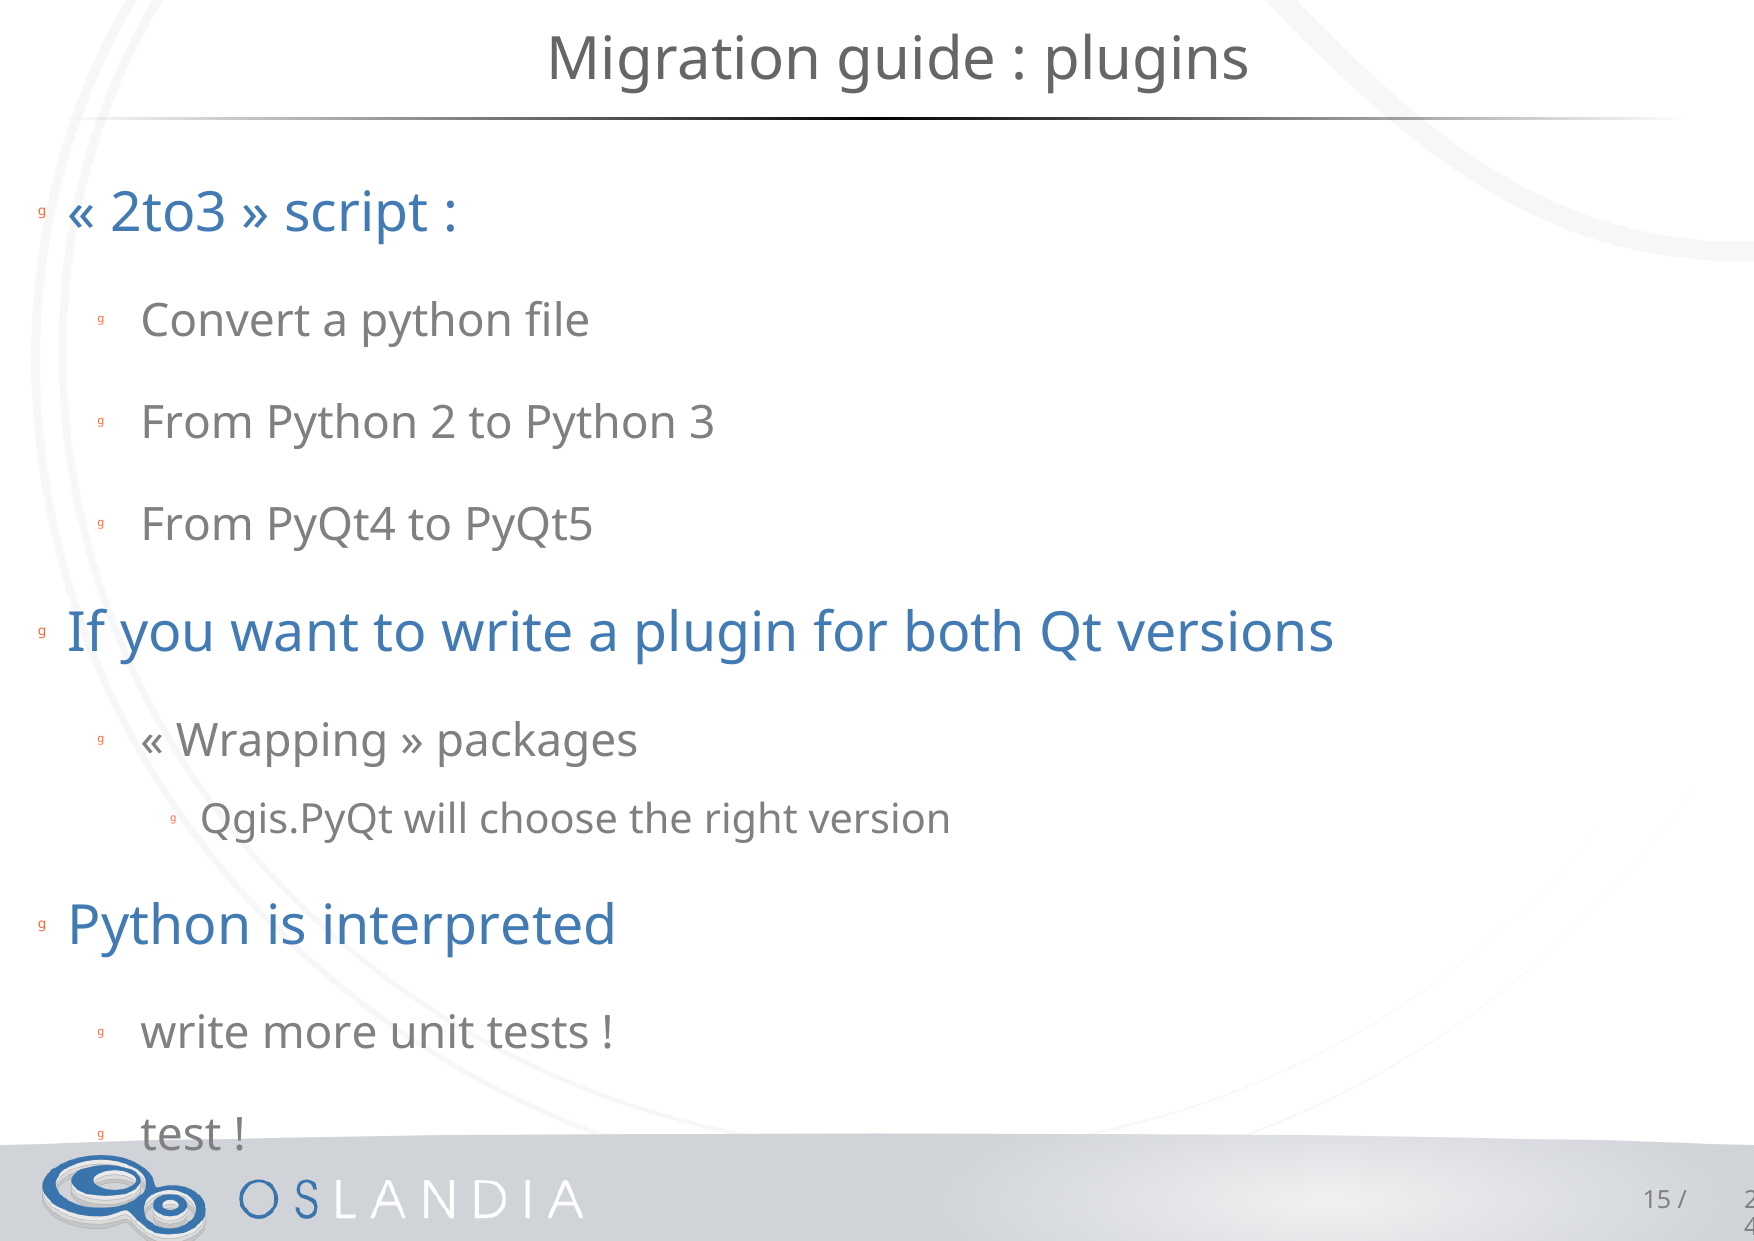

# Migration guide : plugins
« 2to3 » script :
Convert a python file
From Python 2 to Python 3
From PyQt4 to PyQt5
If you want to write a plugin for both Qt versions
« Wrapping » packages
Qgis.PyQt will choose the right version
Python is interpreted
write more unit tests !
test !